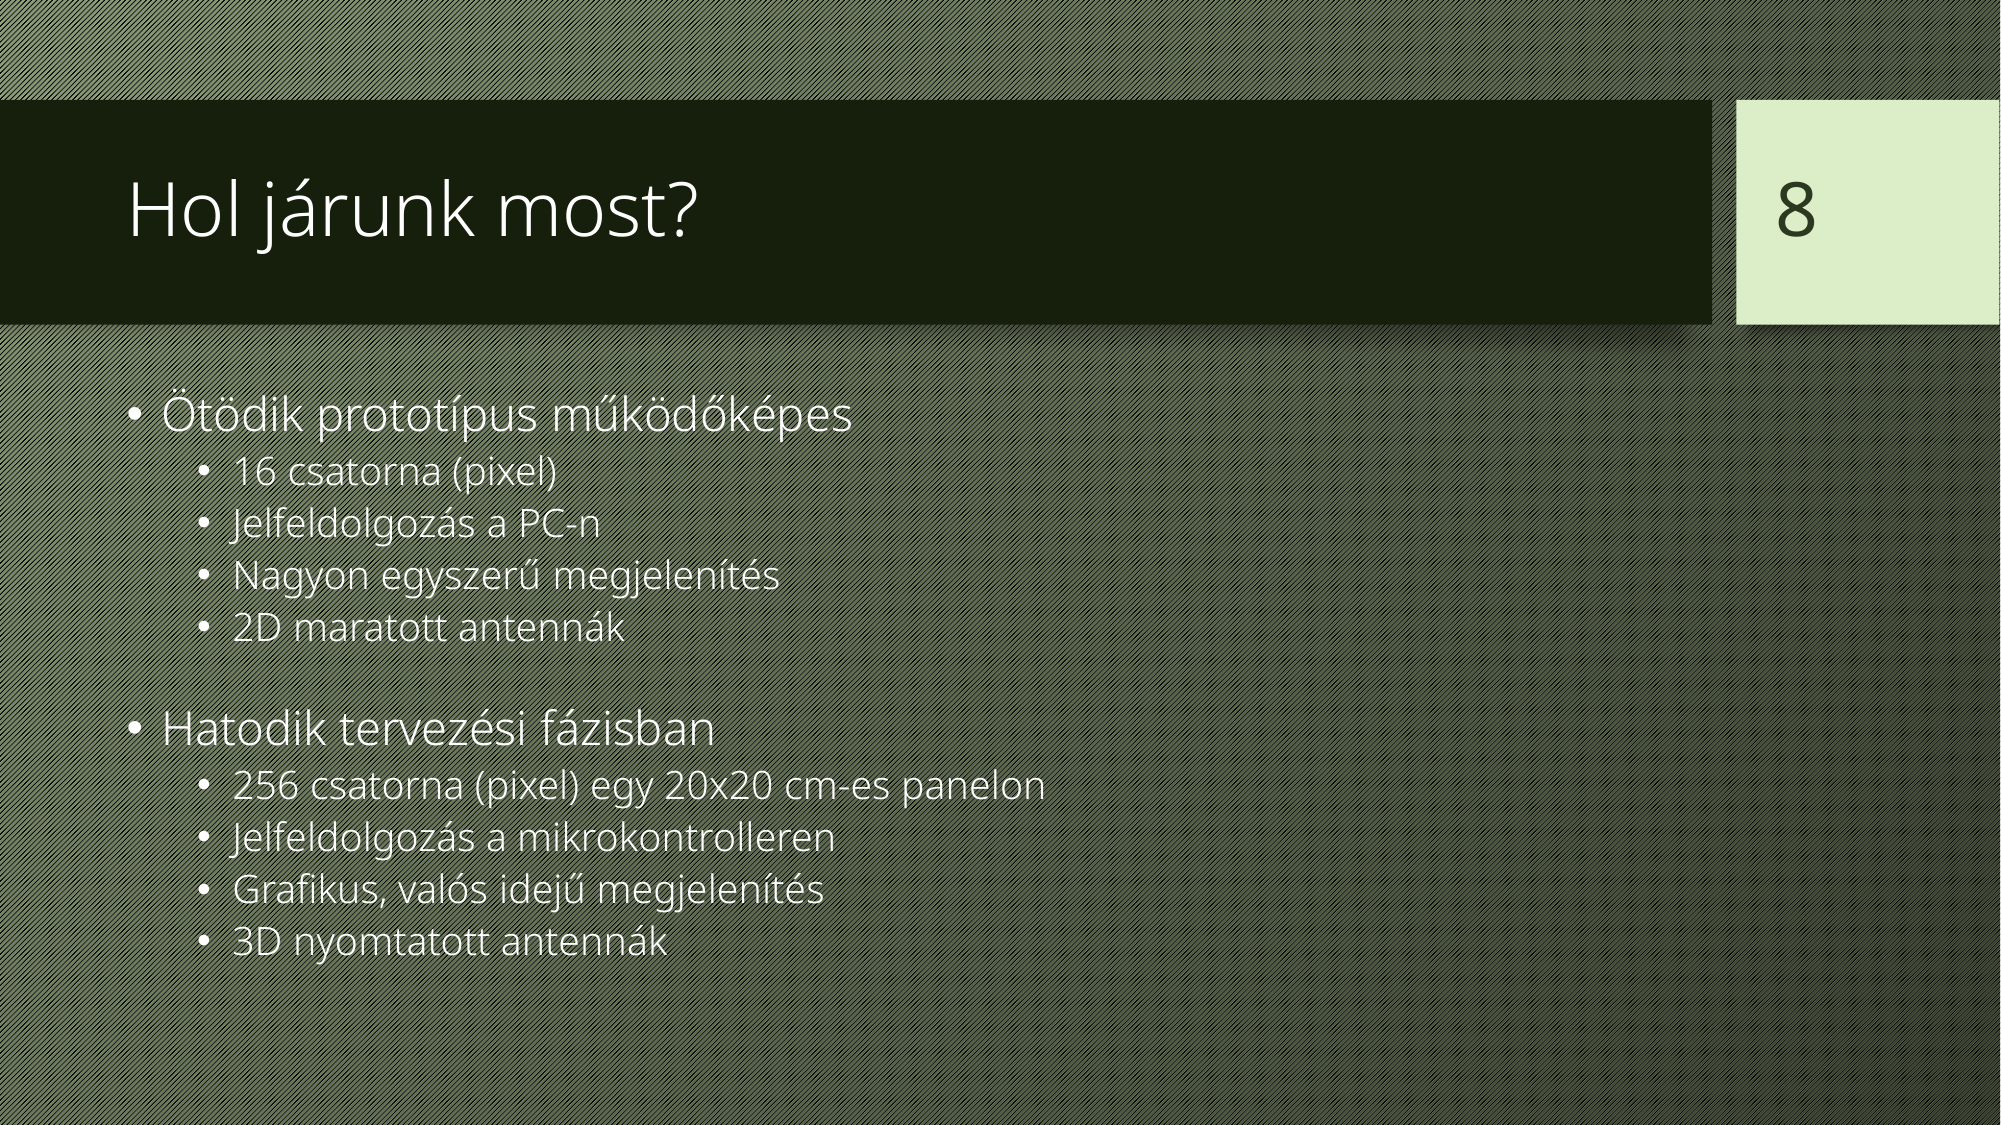

# Hol járunk most?
Ötödik prototípus működőképes
16 csatorna (pixel)
Jelfeldolgozás a PC-n
Nagyon egyszerű megjelenítés
2D maratott antennák
Hatodik tervezési fázisban
256 csatorna (pixel) egy 20x20 cm-es panelon
Jelfeldolgozás a mikrokontrolleren
Grafikus, valós idejű megjelenítés
3D nyomtatott antennák